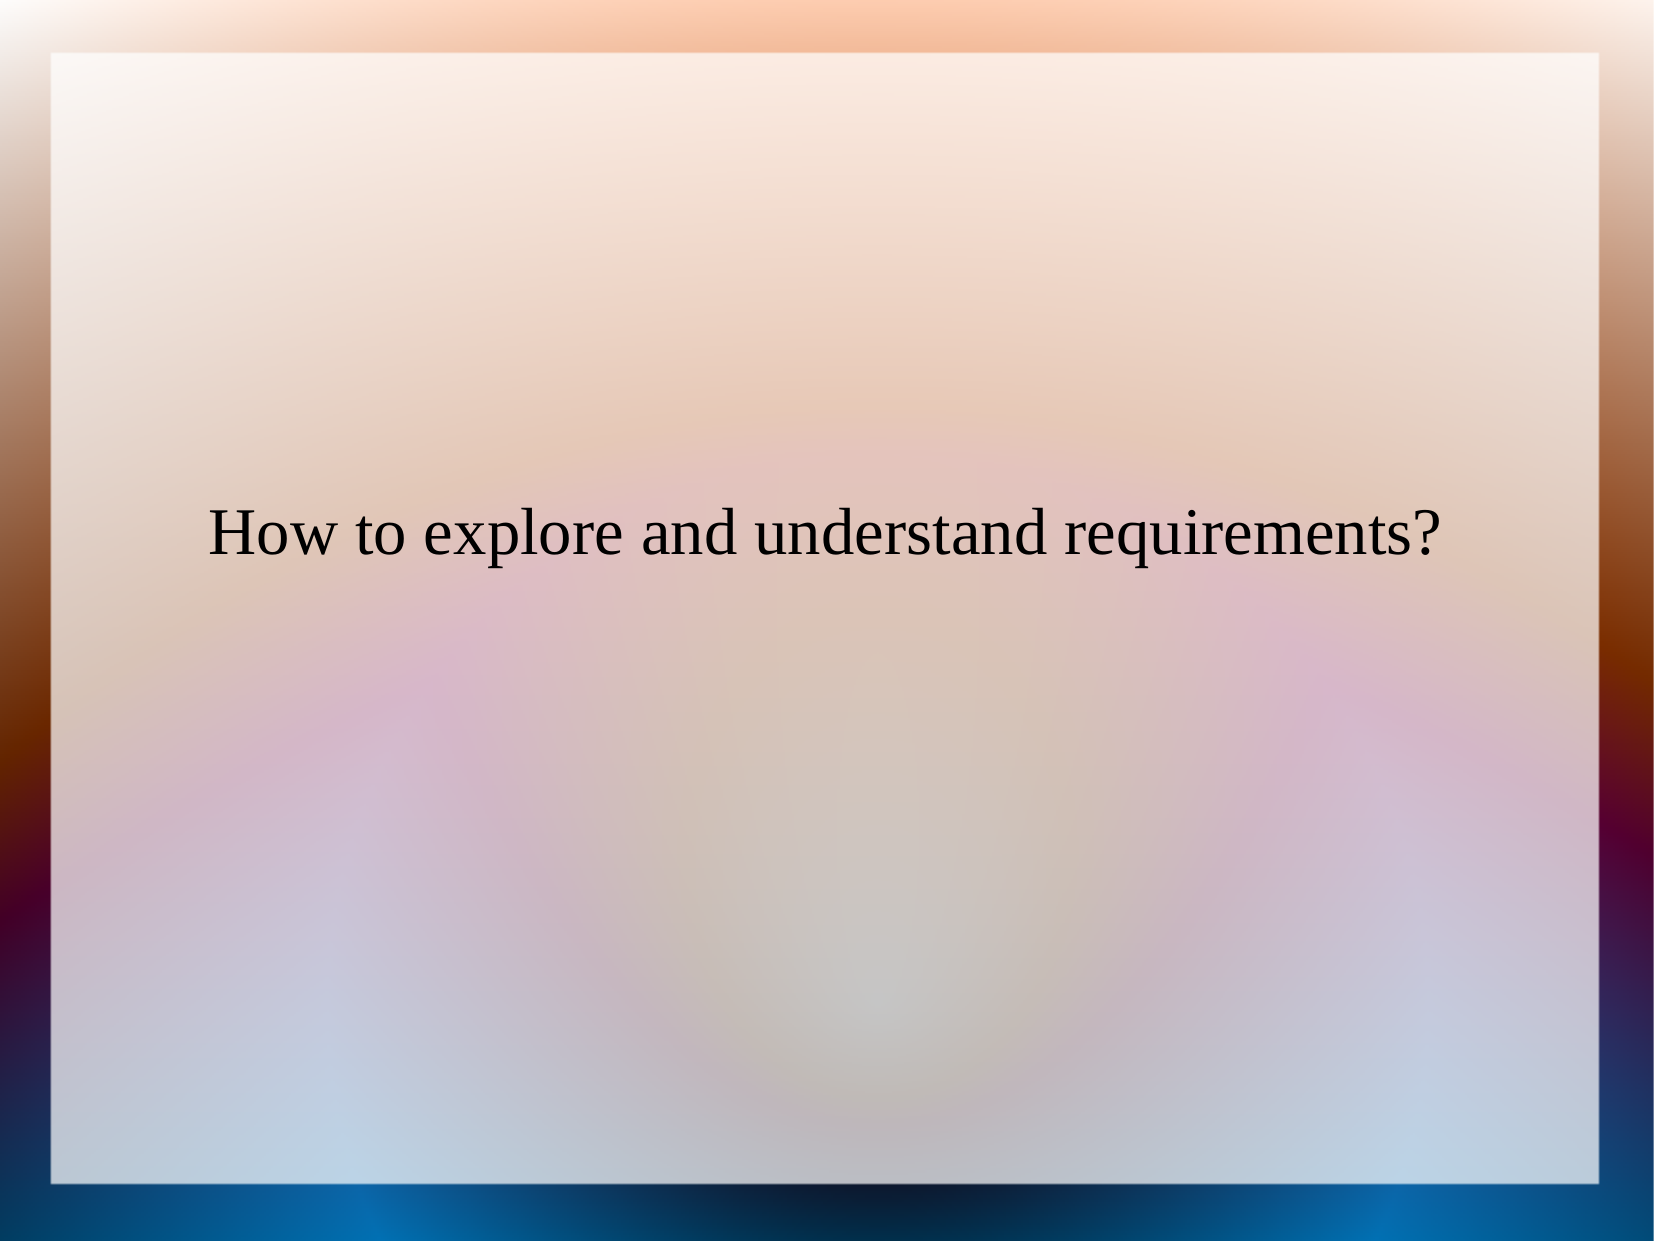

# How to explore and understand requirements?